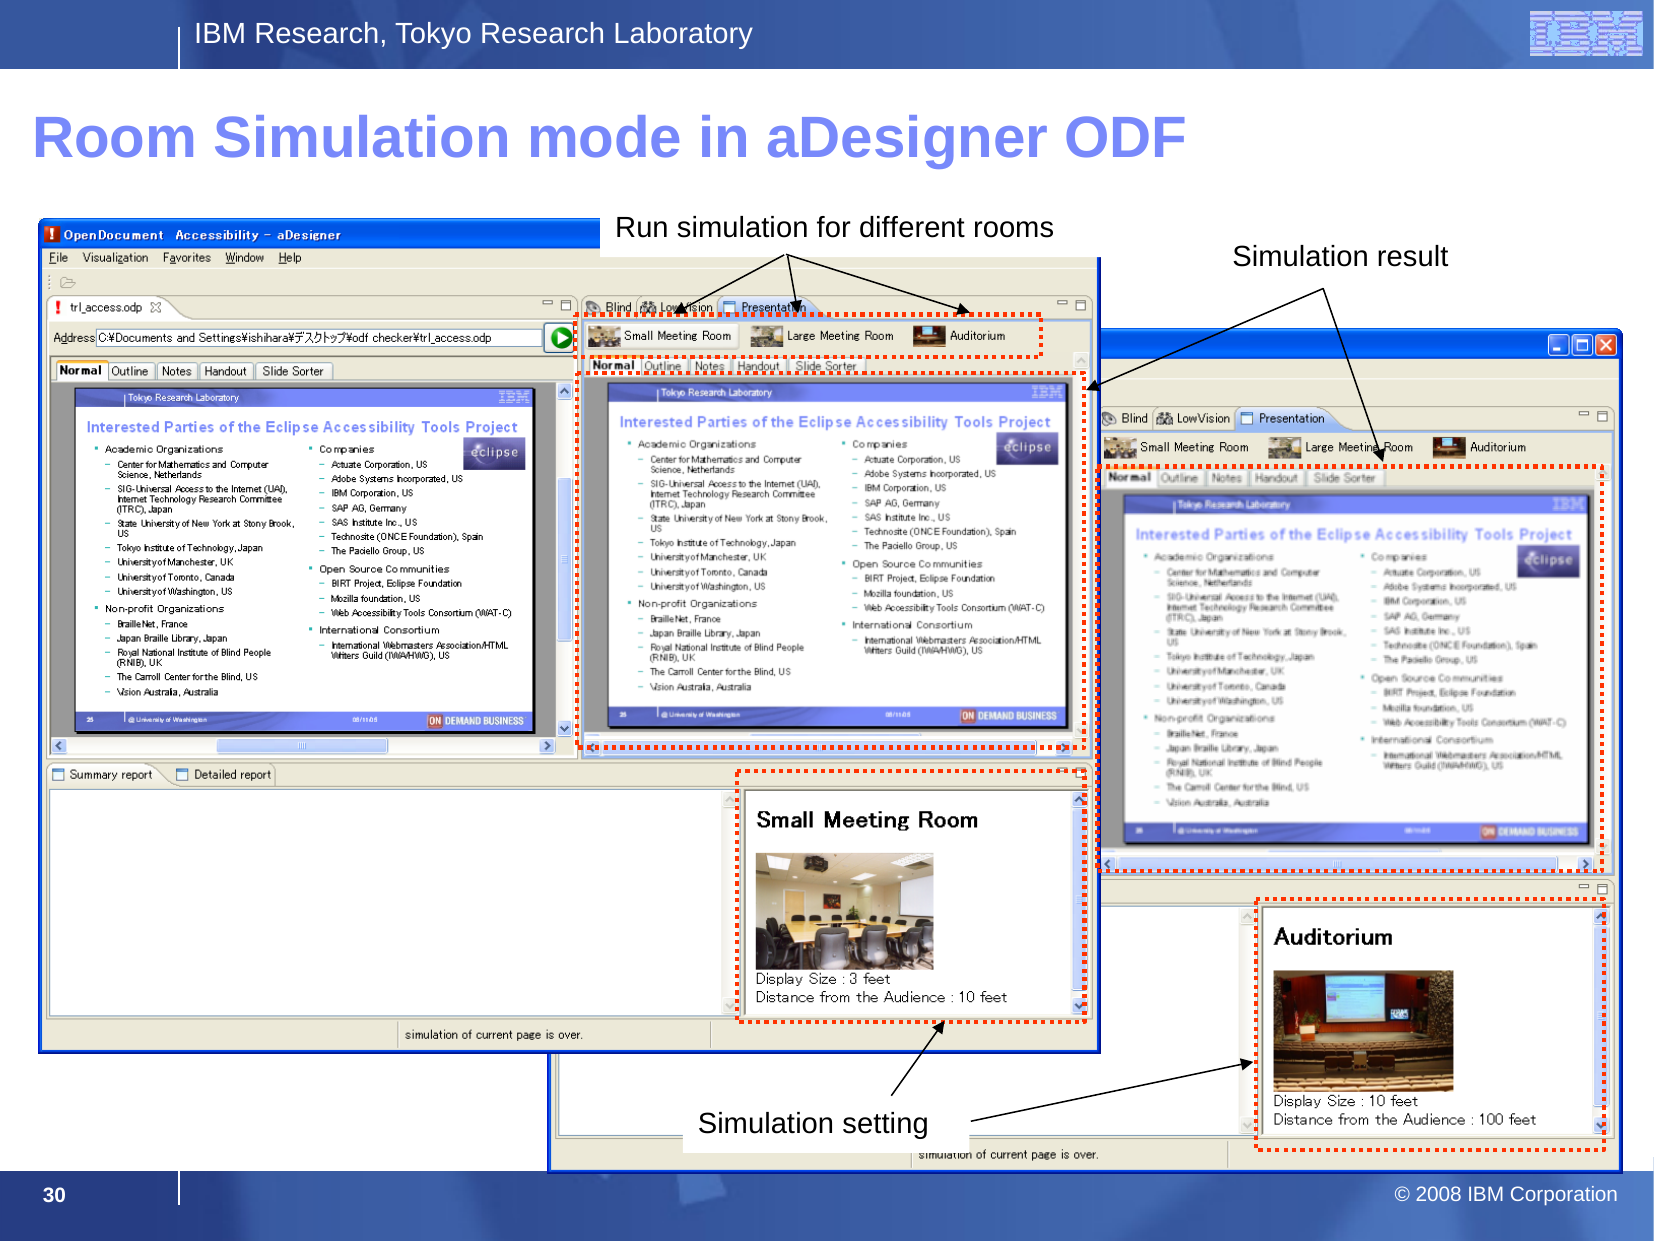

# Room Simulation mode in aDesigner ODF
Run simulation for different rooms
Simulation result
Simulation setting
30